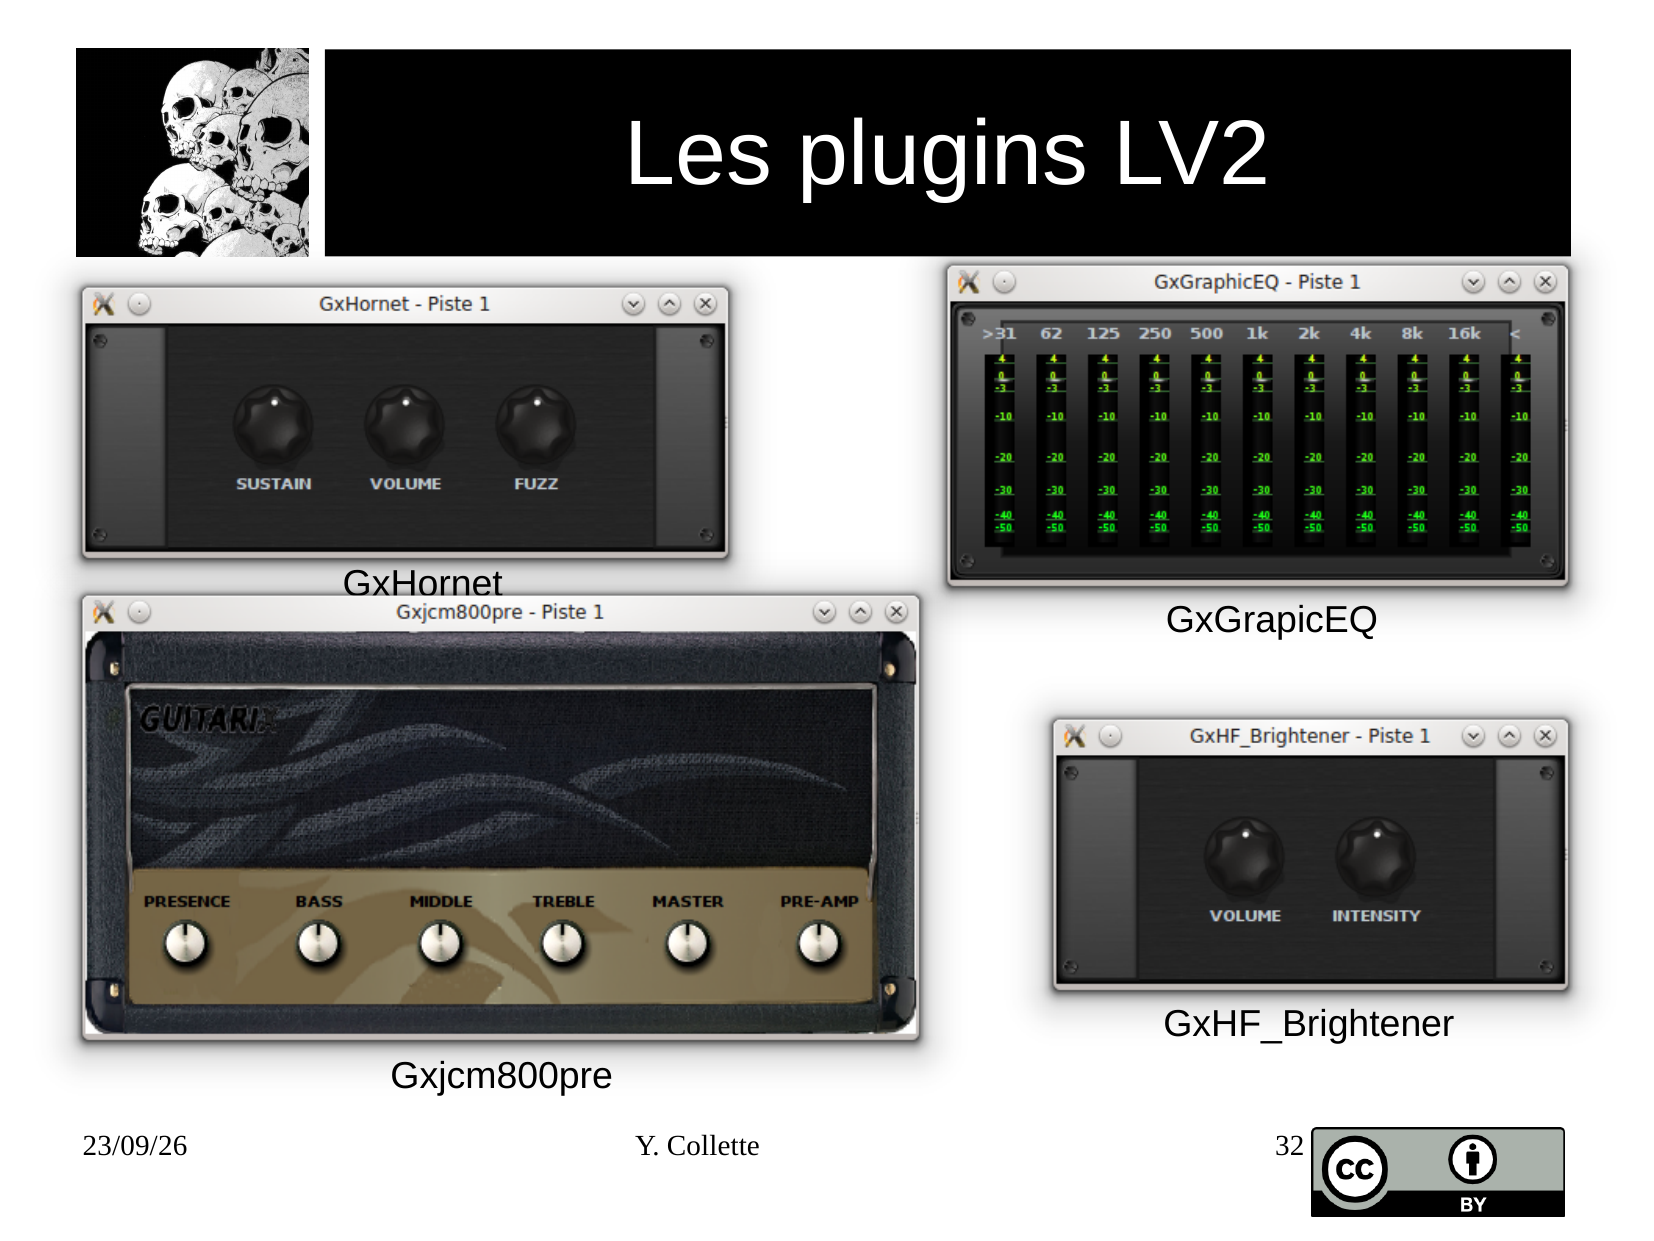

# Les plugins LV2
GxHornet
GxGrapicEQ
GxHF_Brightener
Gxjcm800pre
Y. Collette
32